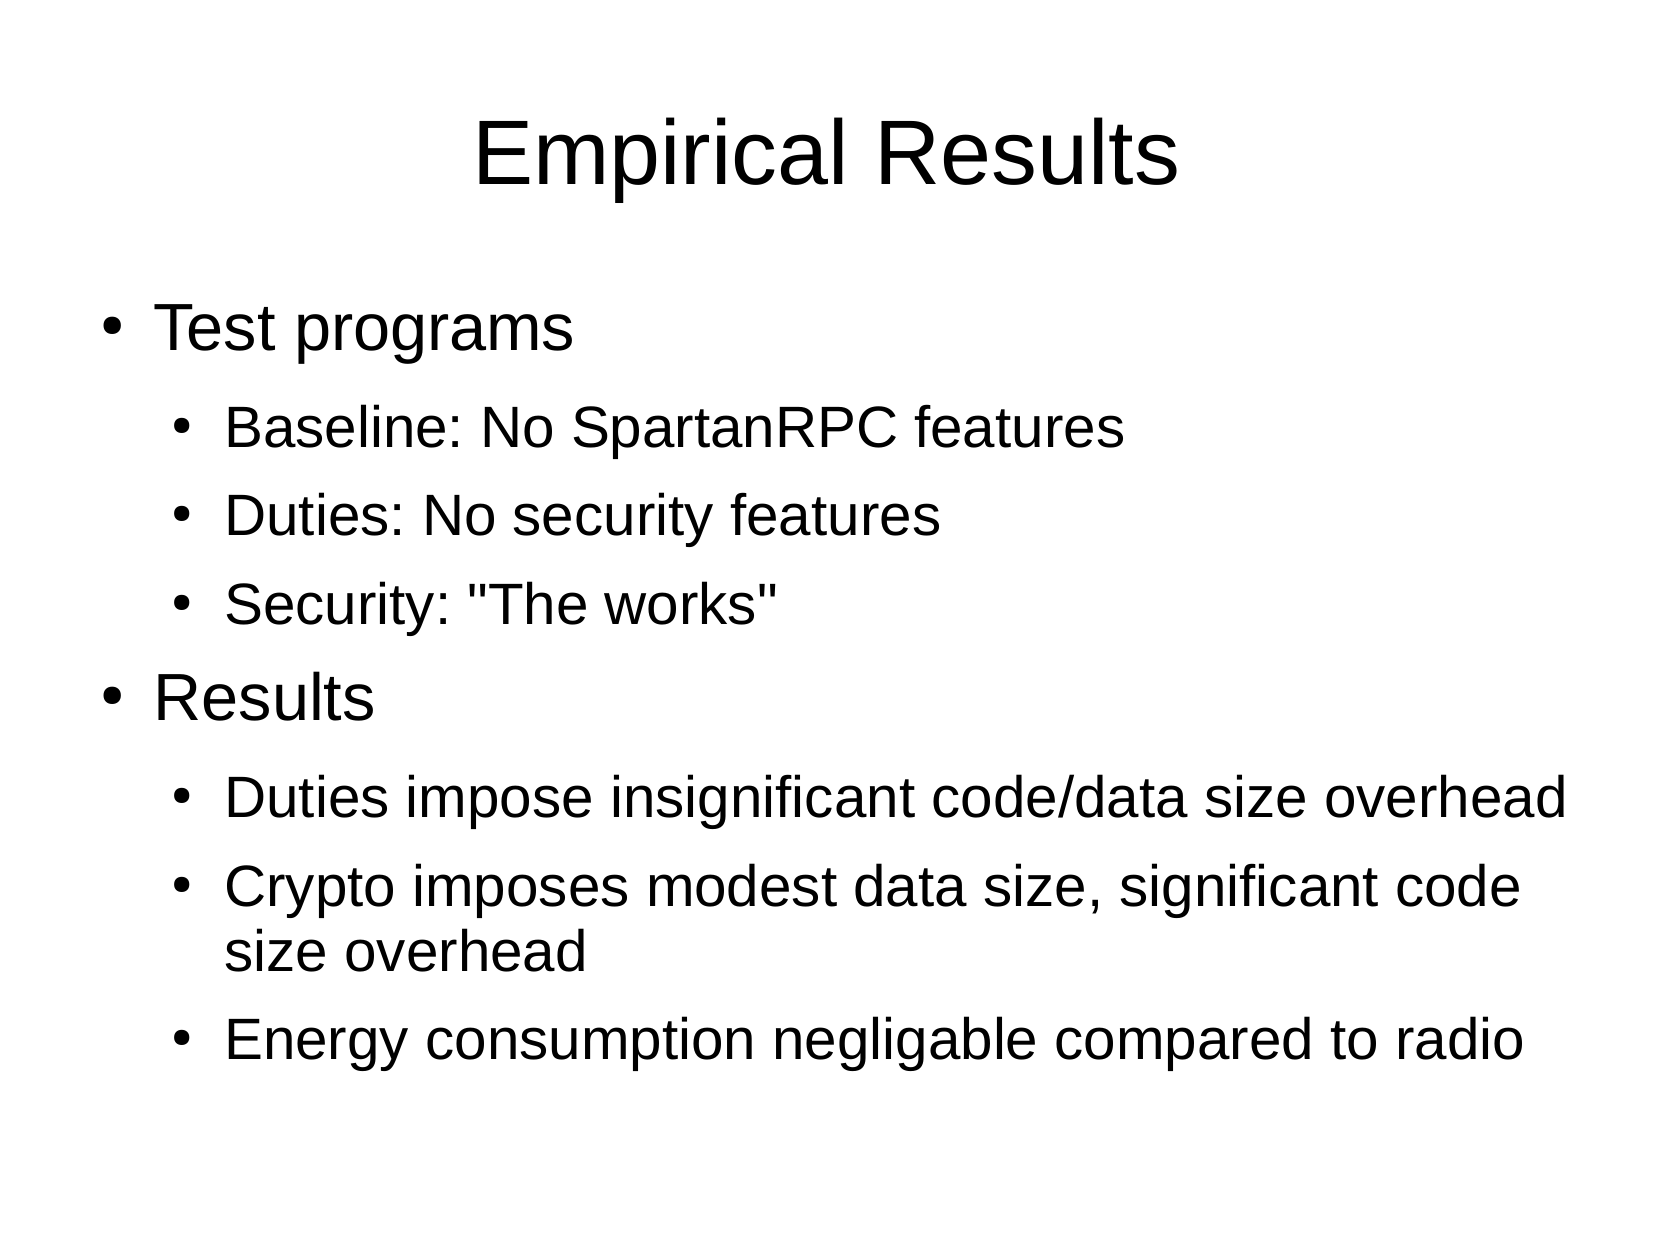

# Empirical Results
Test programs
Baseline: No SpartanRPC features
Duties: No security features
Security: "The works"
Results
Duties impose insignificant code/data size overhead
Crypto imposes modest data size, significant code size overhead
Energy consumption negligable compared to radio